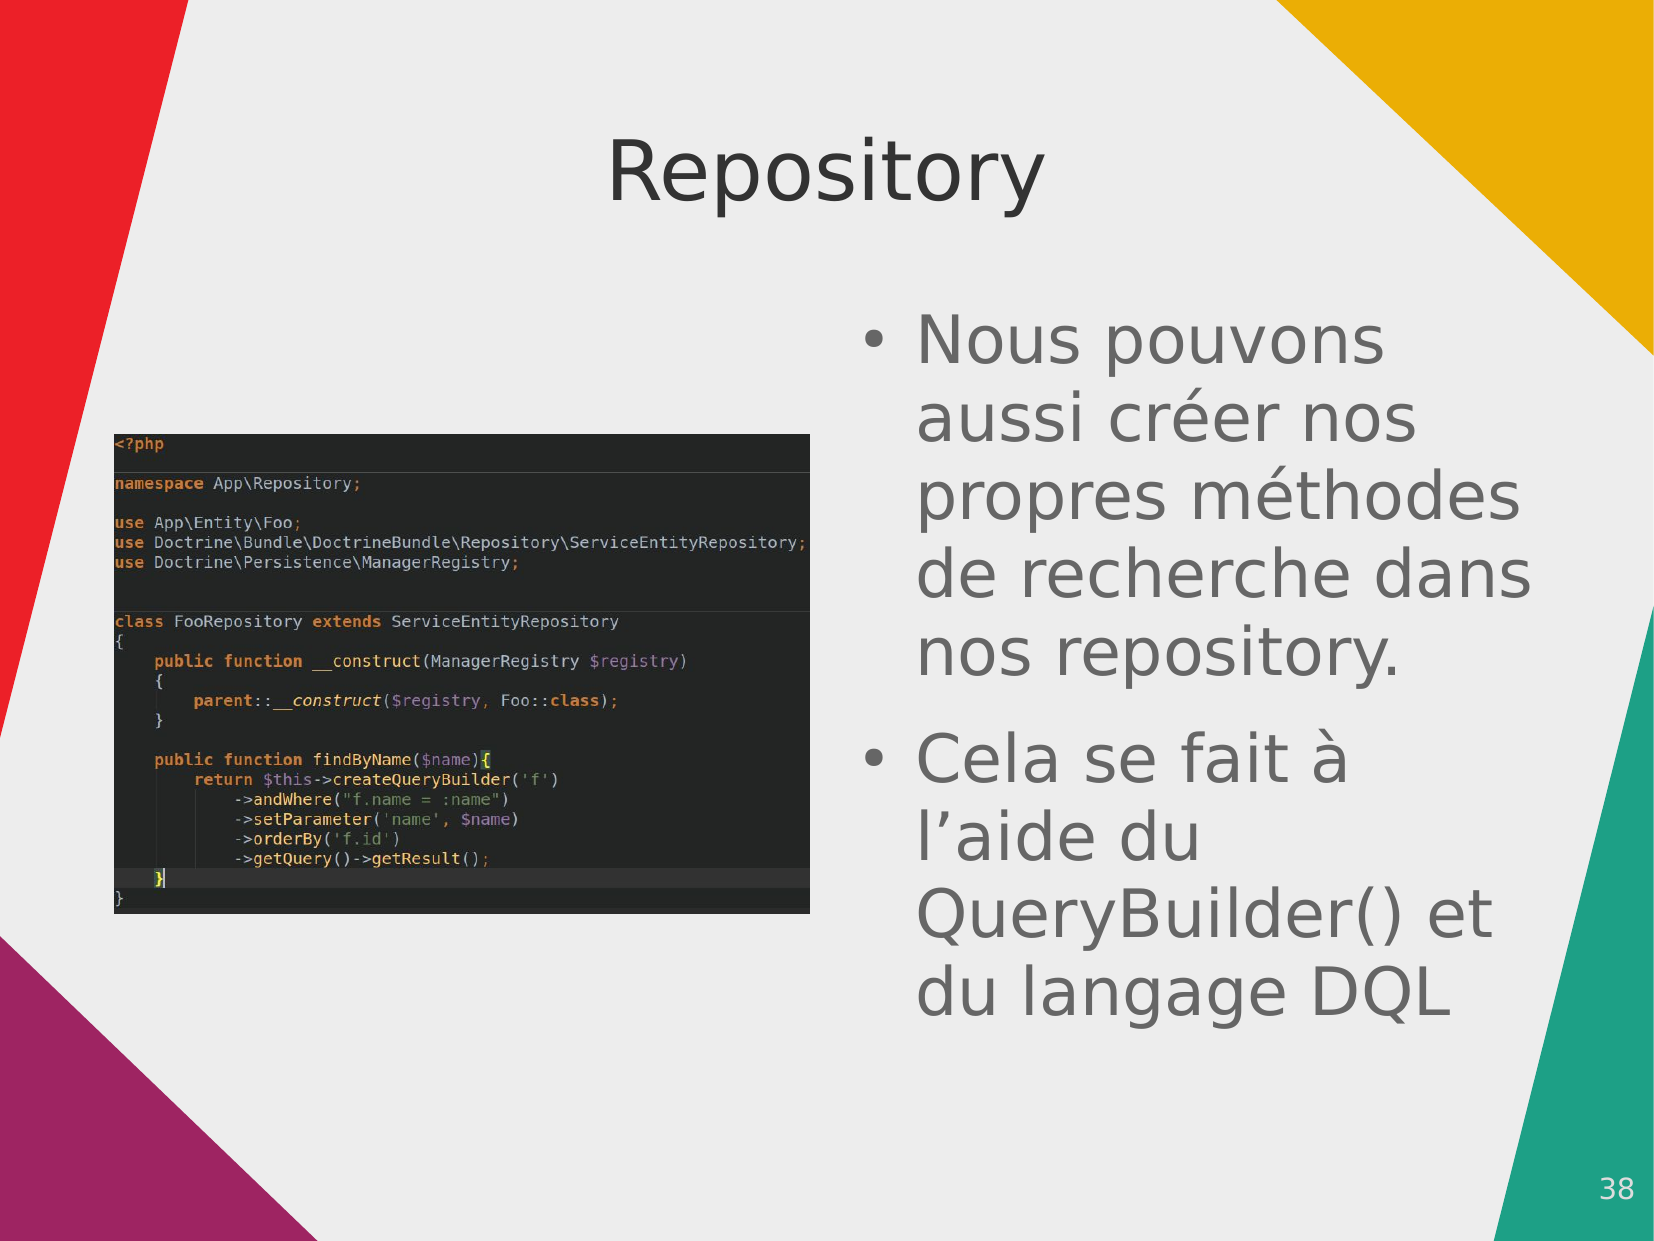

# Repository
Nous pouvons aussi créer nos propres méthodes de recherche dans nos repository.
Cela se fait à l’aide du QueryBuilder() et du langage DQL
38